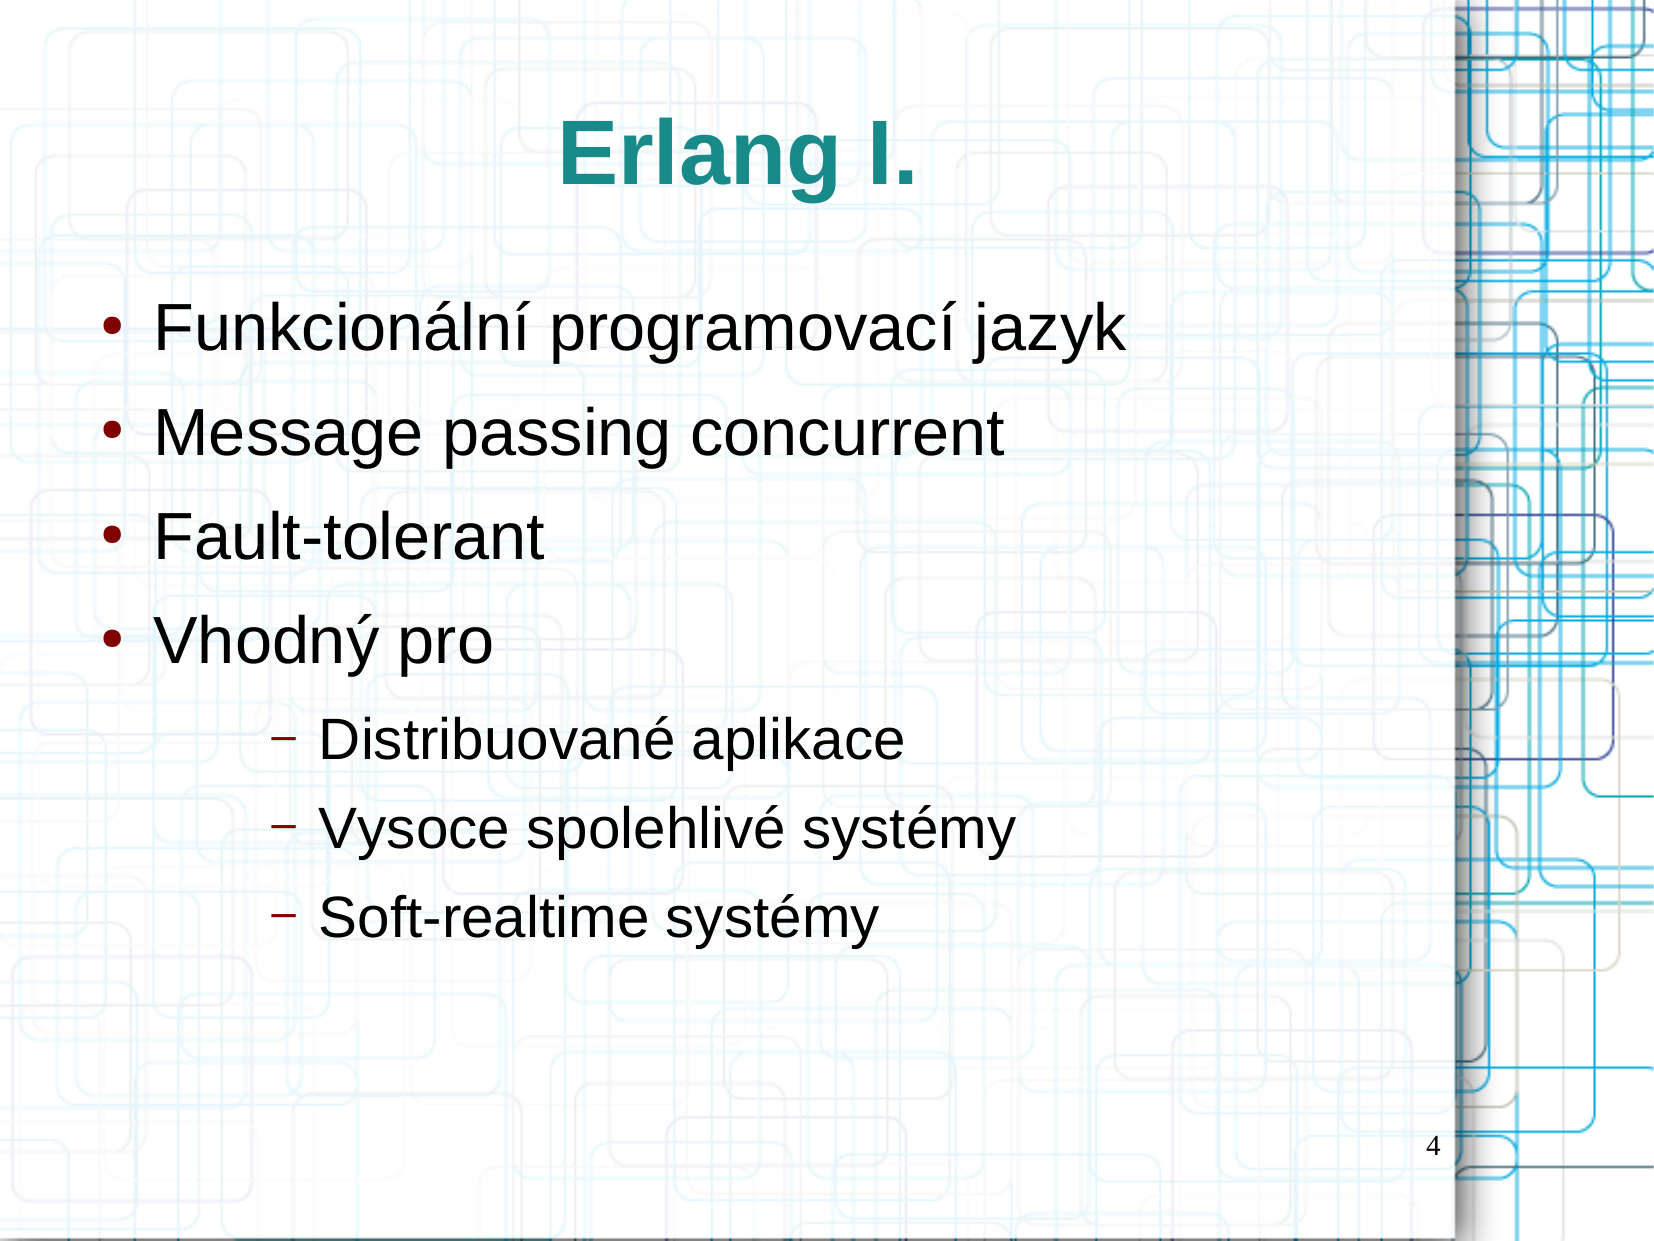

# Erlang I.
Funkcionální programovací jazyk
Message passing concurrent
Fault-tolerant
Vhodný pro
Distribuované aplikace
Vysoce spolehlivé systémy
Soft-realtime systémy
4